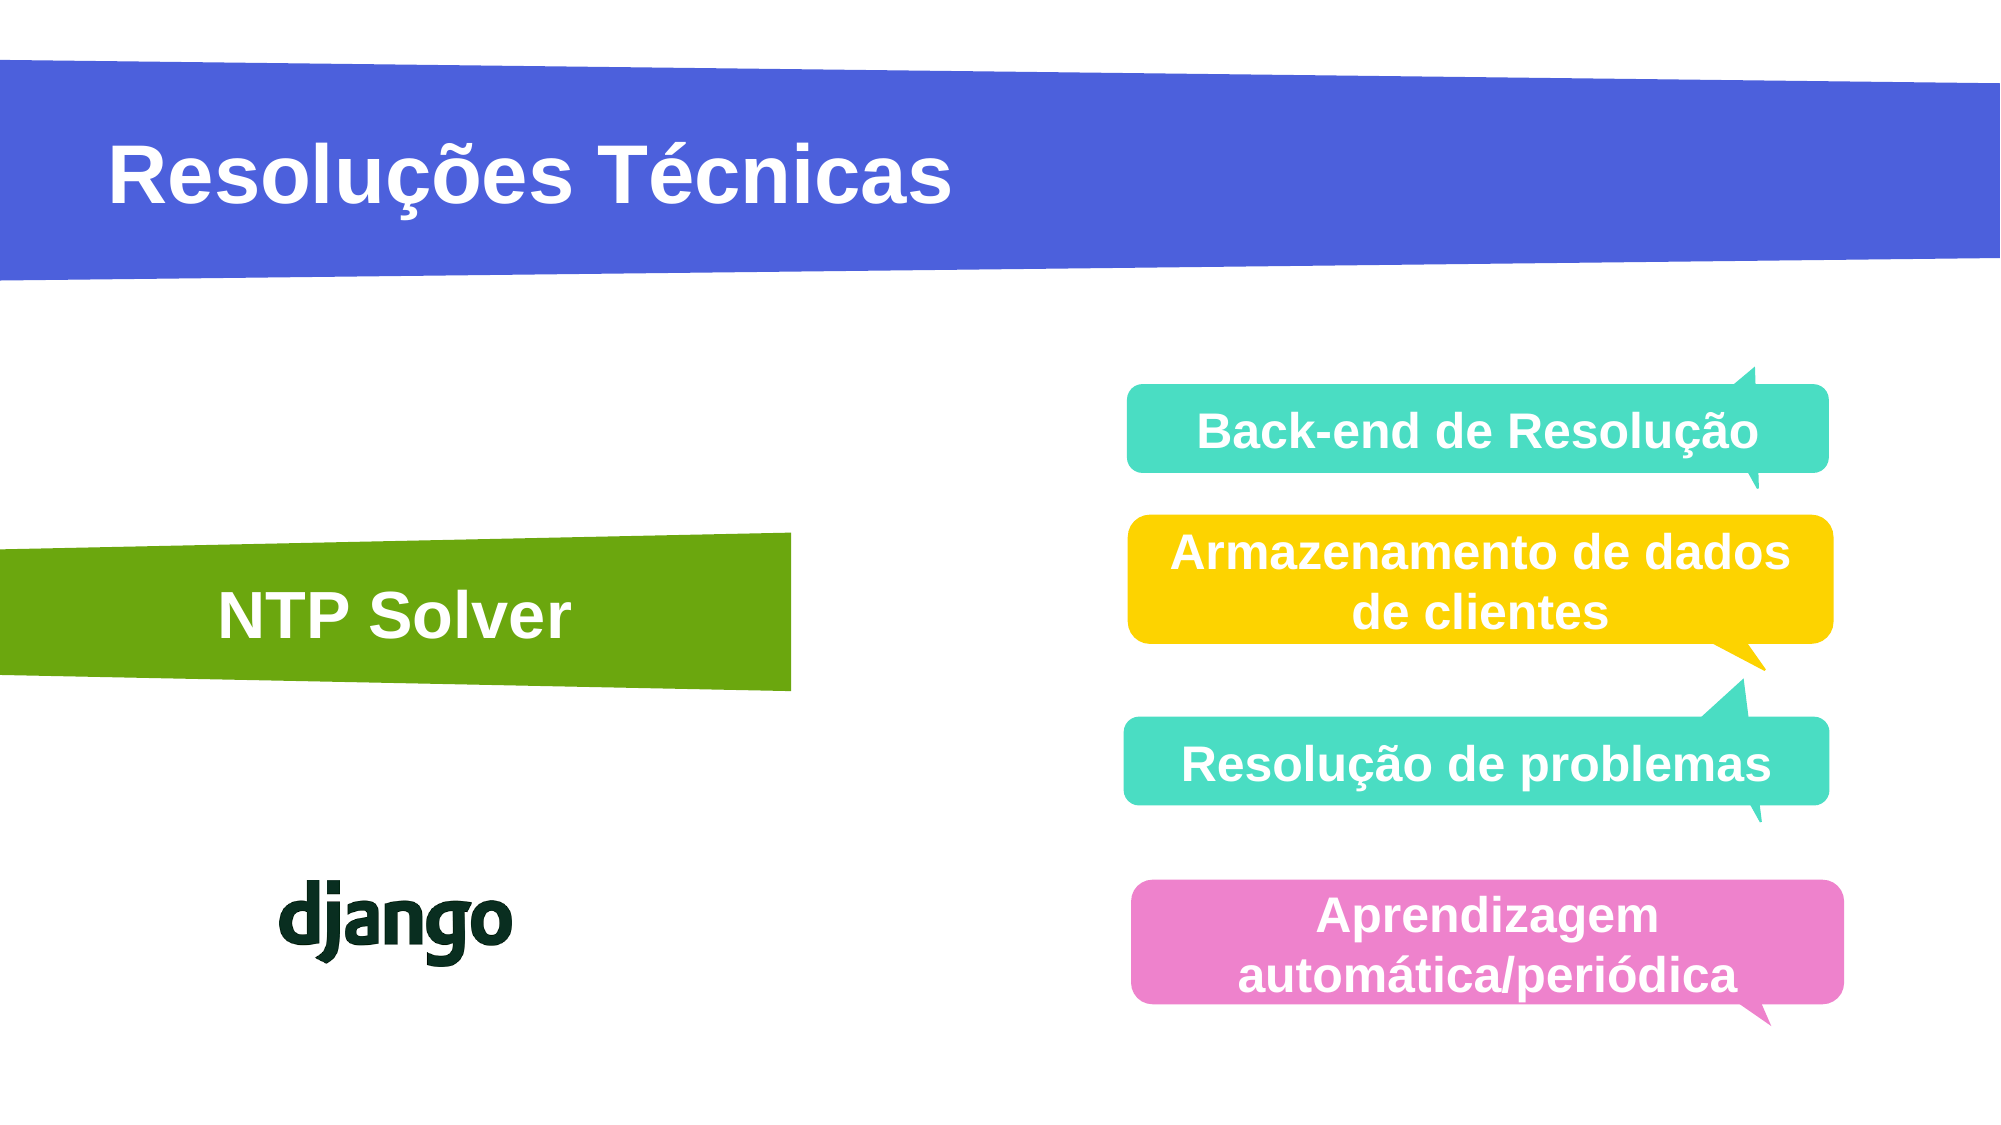

Resoluções Técnicas
Back-end de Resolução
Armazenamento de dados de clientes
NTP Solver
Resolução de problemas
Aprendizagem automática/periódica